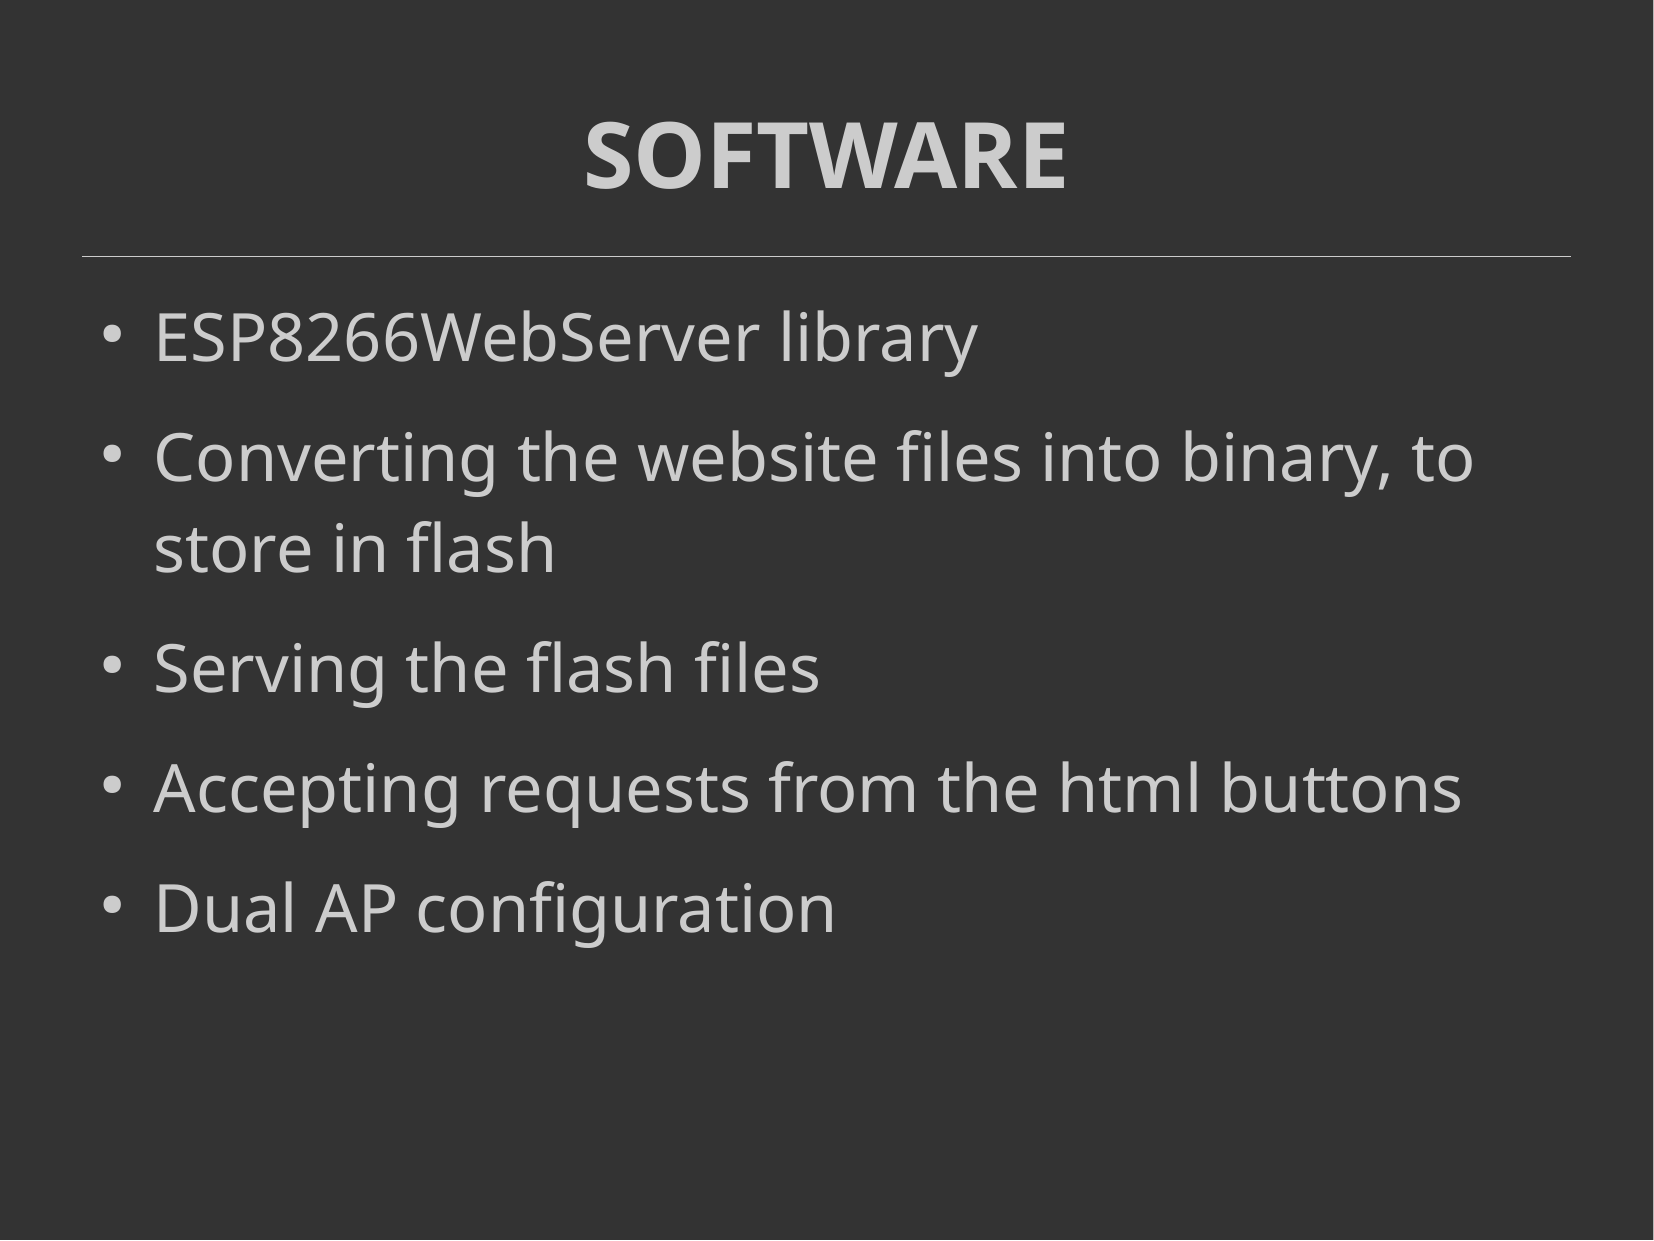

# SOFTWARE
ESP8266WebServer library
Converting the website files into binary, to store in flash
Serving the flash files
Accepting requests from the html buttons
Dual AP configuration